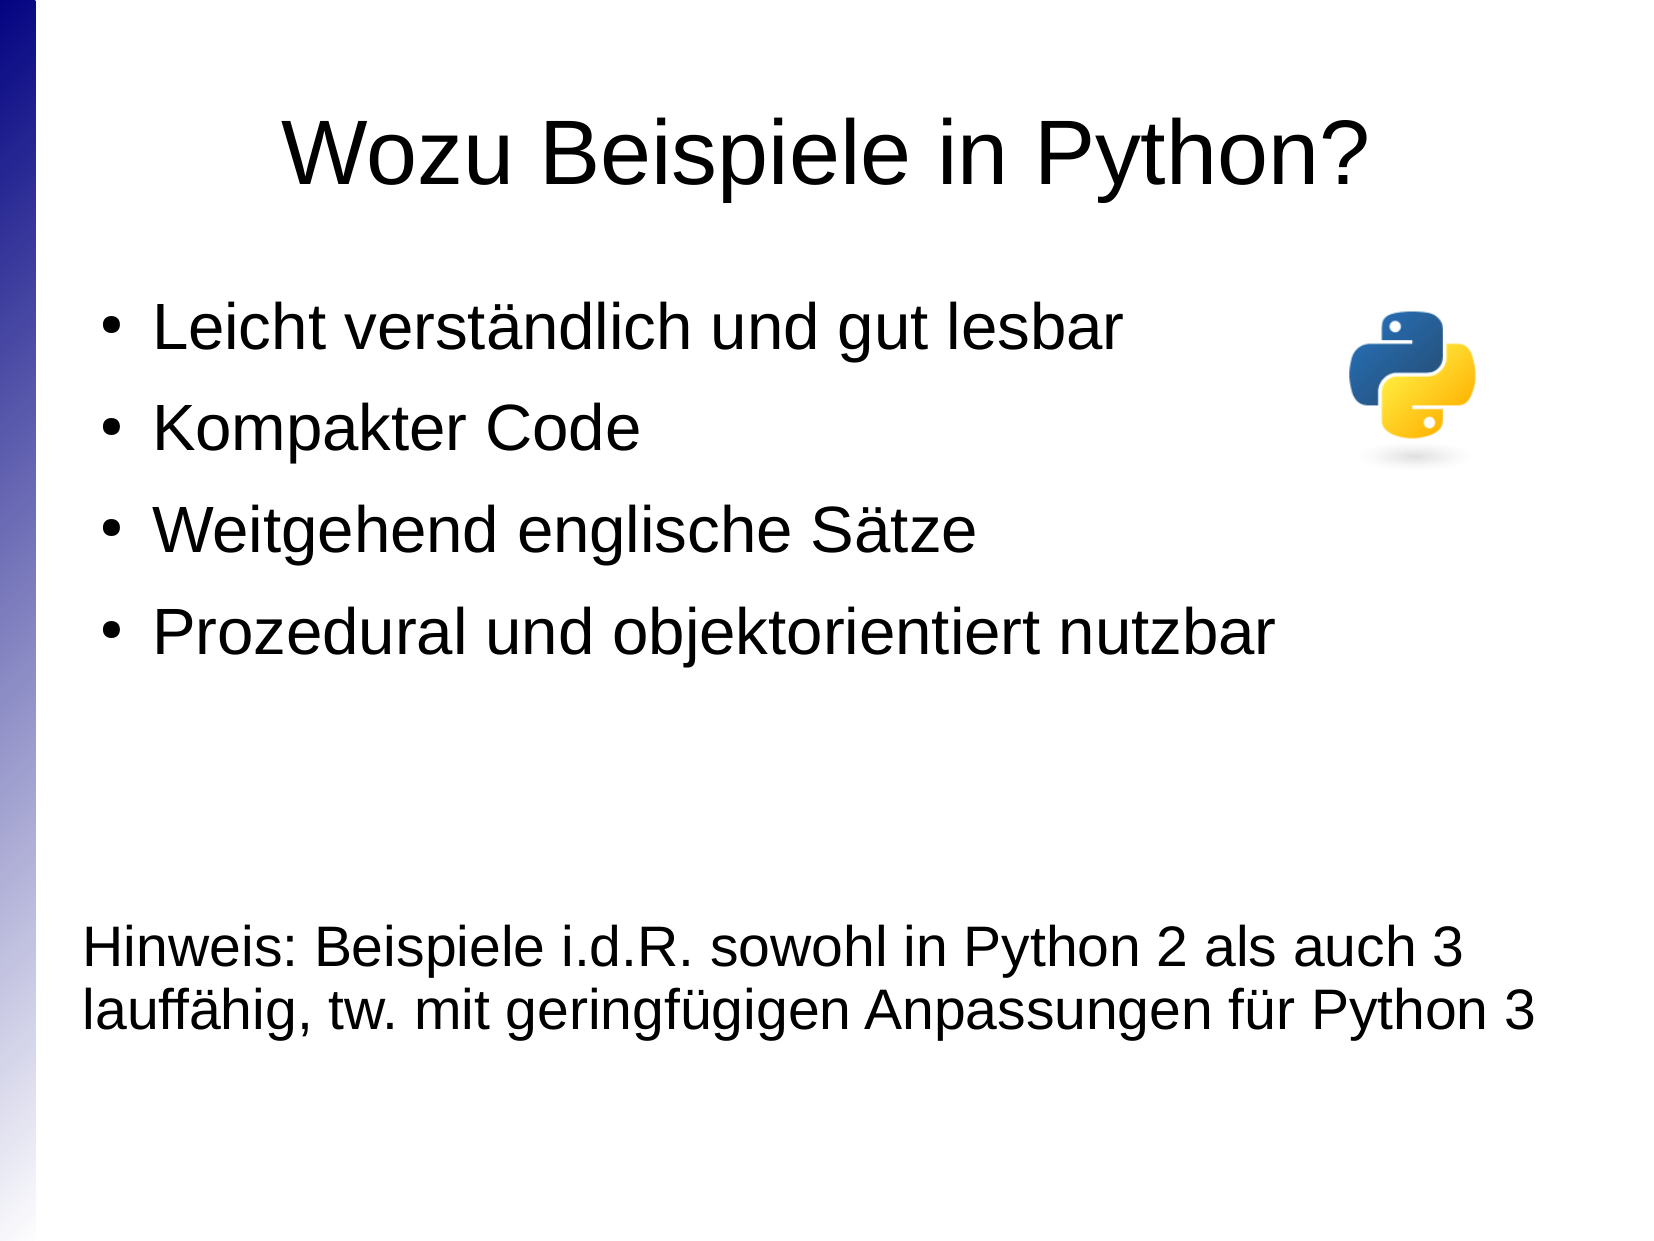

# Wozu Beispiele in Python?
Leicht verständlich und gut lesbar
Kompakter Code
Weitgehend englische Sätze
Prozedural und objektorientiert nutzbar
Hinweis: Beispiele i.d.R. sowohl in Python 2 als auch 3 lauffähig, tw. mit geringfügigen Anpassungen für Python 3